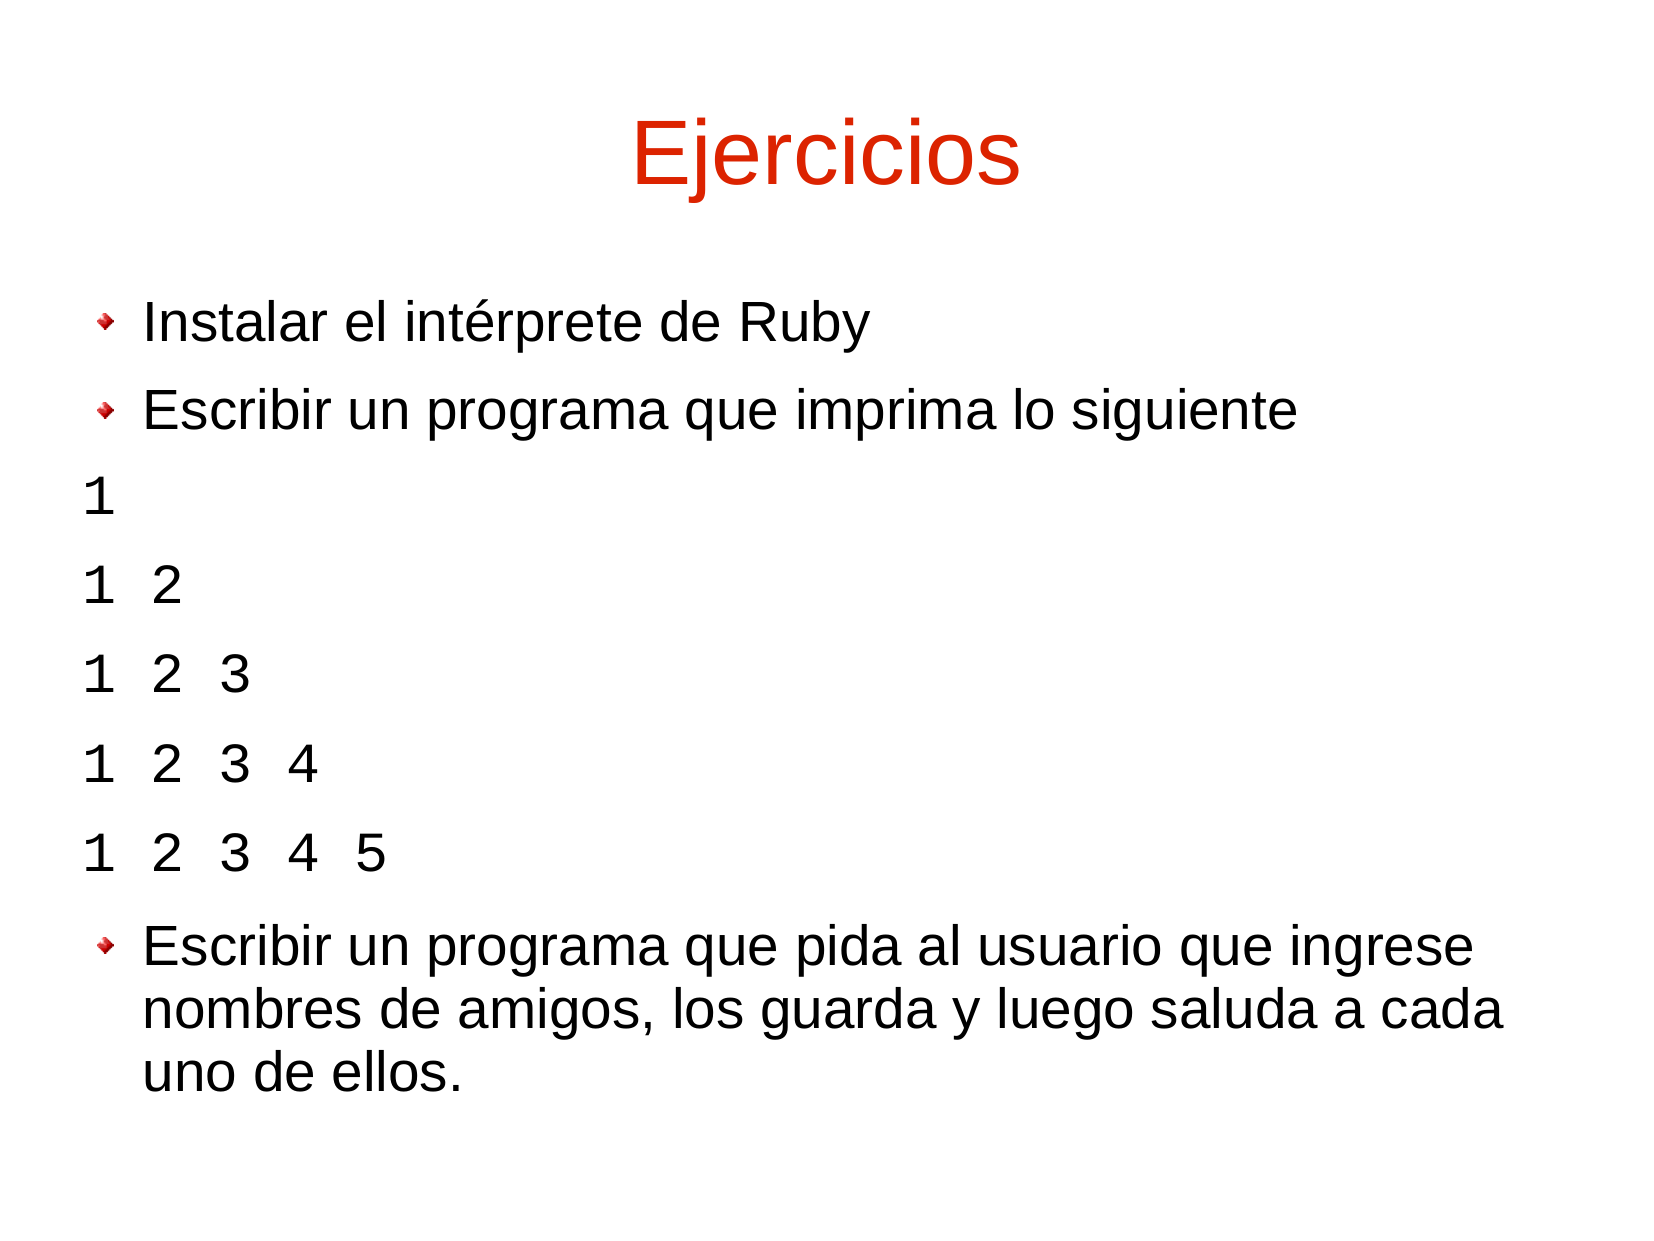

# Ejercicios
Instalar el intérprete de Ruby
Escribir un programa que imprima lo siguiente
1
1 2
1 2 3
1 2 3 4
1 2 3 4 5
Escribir un programa que pida al usuario que ingrese nombres de amigos, los guarda y luego saluda a cada uno de ellos.